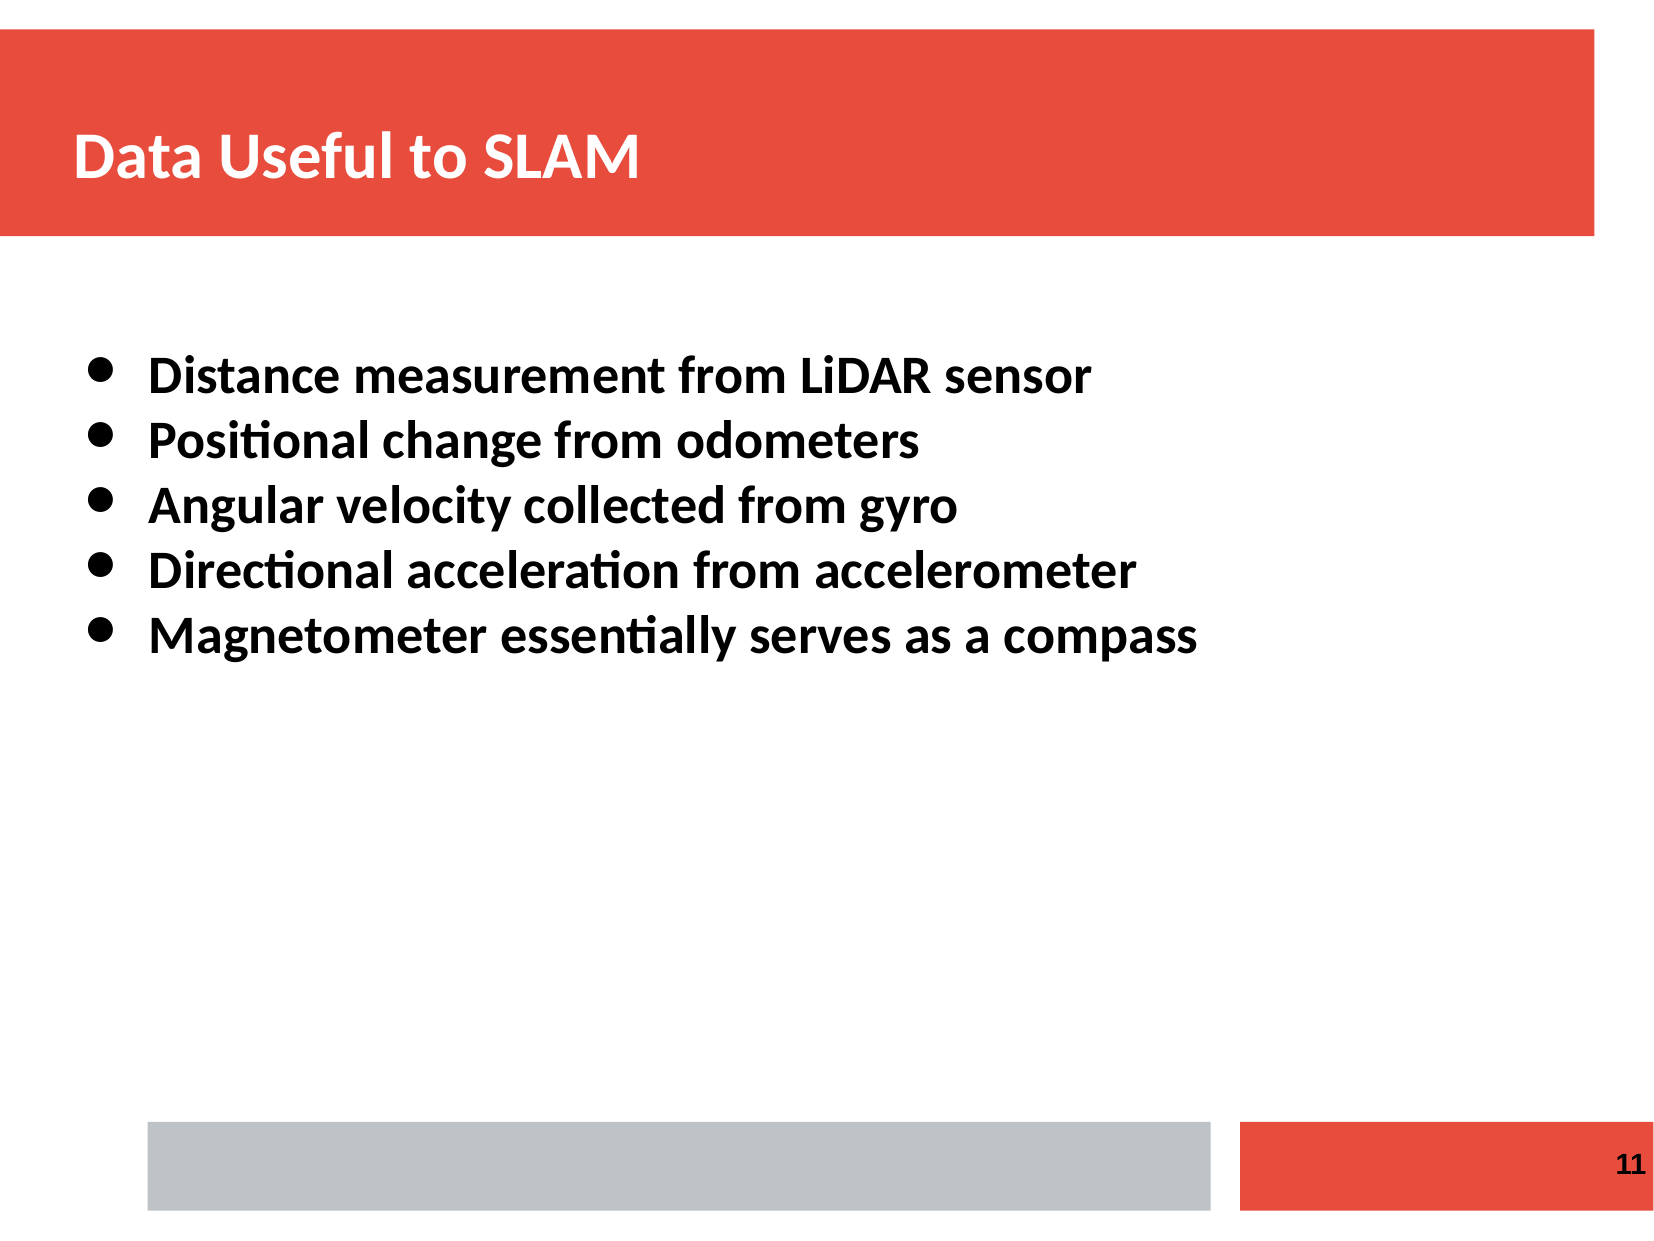

# Data Useful to SLAM
Distance measurement from LiDAR sensor
Positional change from odometers
Angular velocity collected from gyro
Directional acceleration from accelerometer
Magnetometer essentially serves as a compass